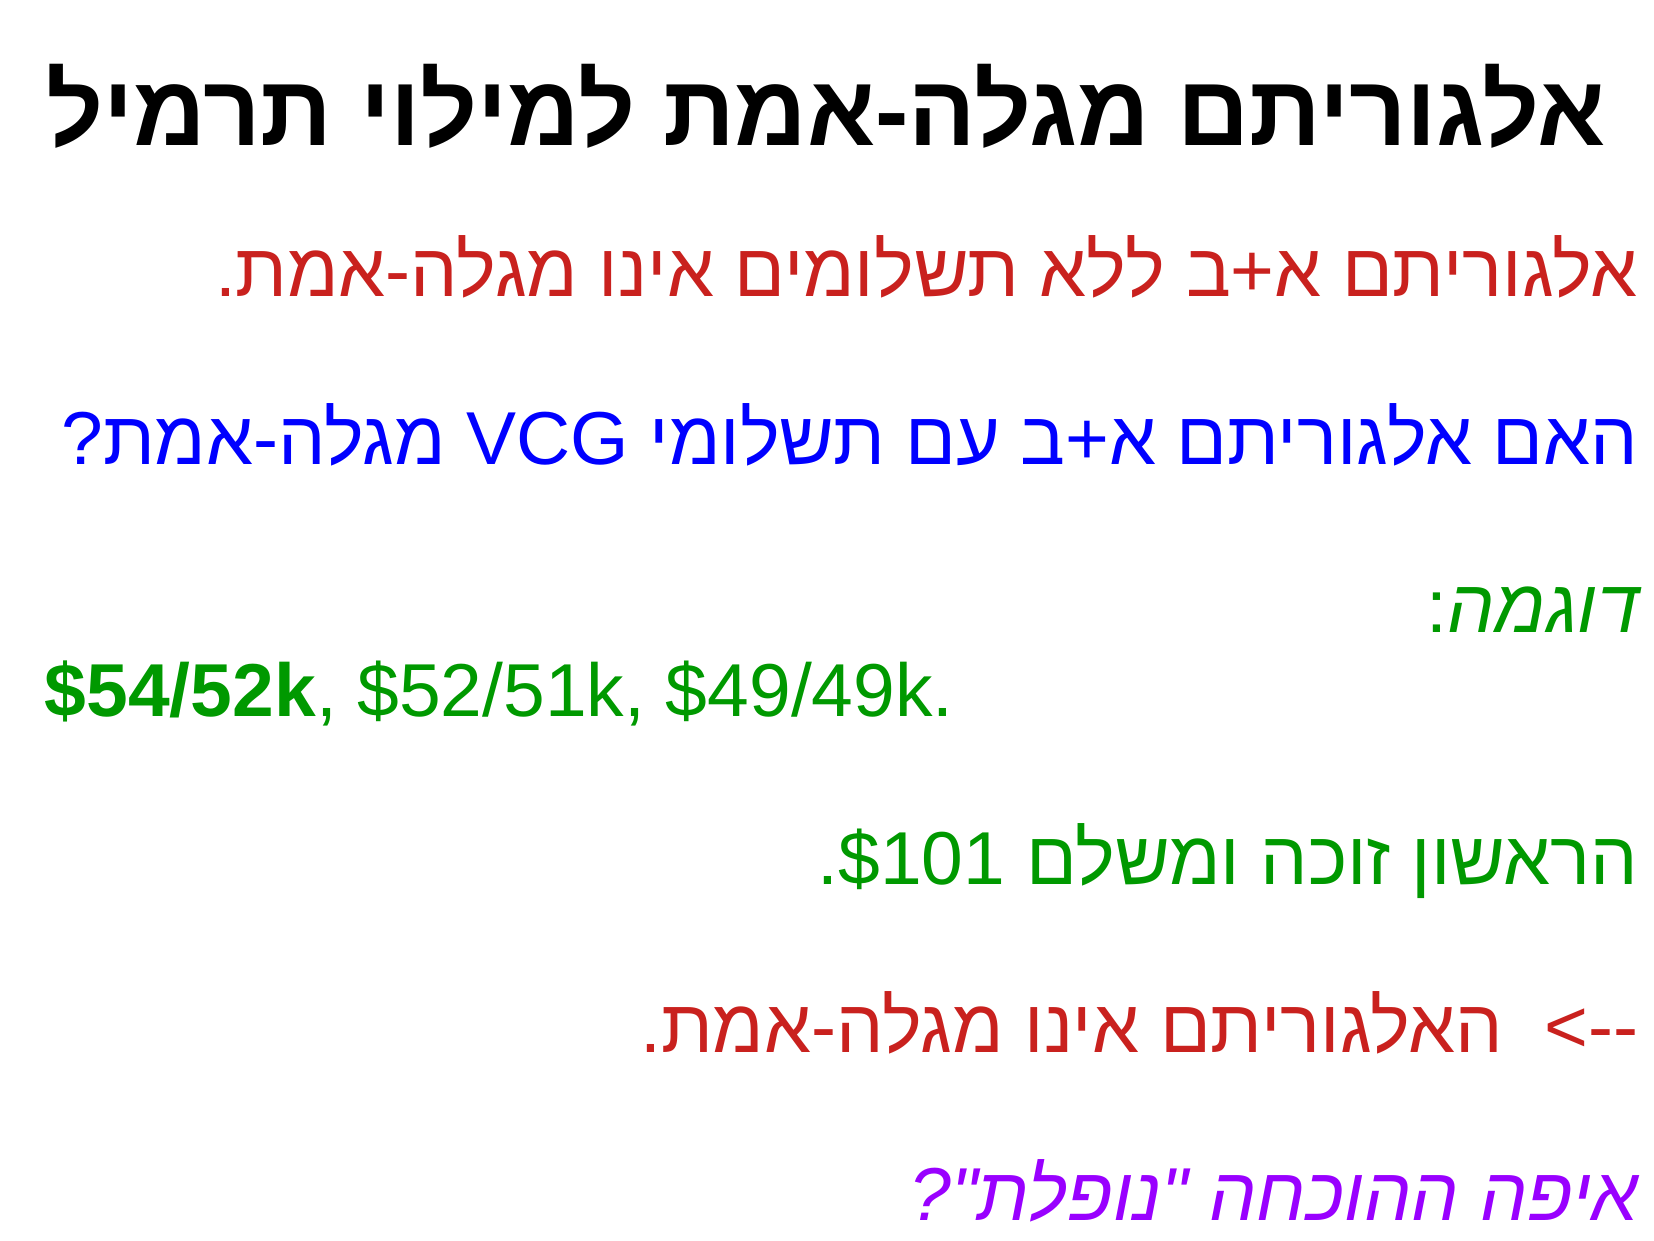

# אלגוריתם מגלה-אמת למילוי תרמיל
אלגוריתם א+ב ללא תשלומים אינו מגלה-אמת.
האם אלגוריתם א+ב עם תשלומי VCG מגלה-אמת?
דוגמה:
$54/52k, $52/51k, $49/49k.
הראשון זוכה ומשלם $101.
--> האלגוריתם אינו מגלה-אמת.
איפה ההוכחה "נופלת"?